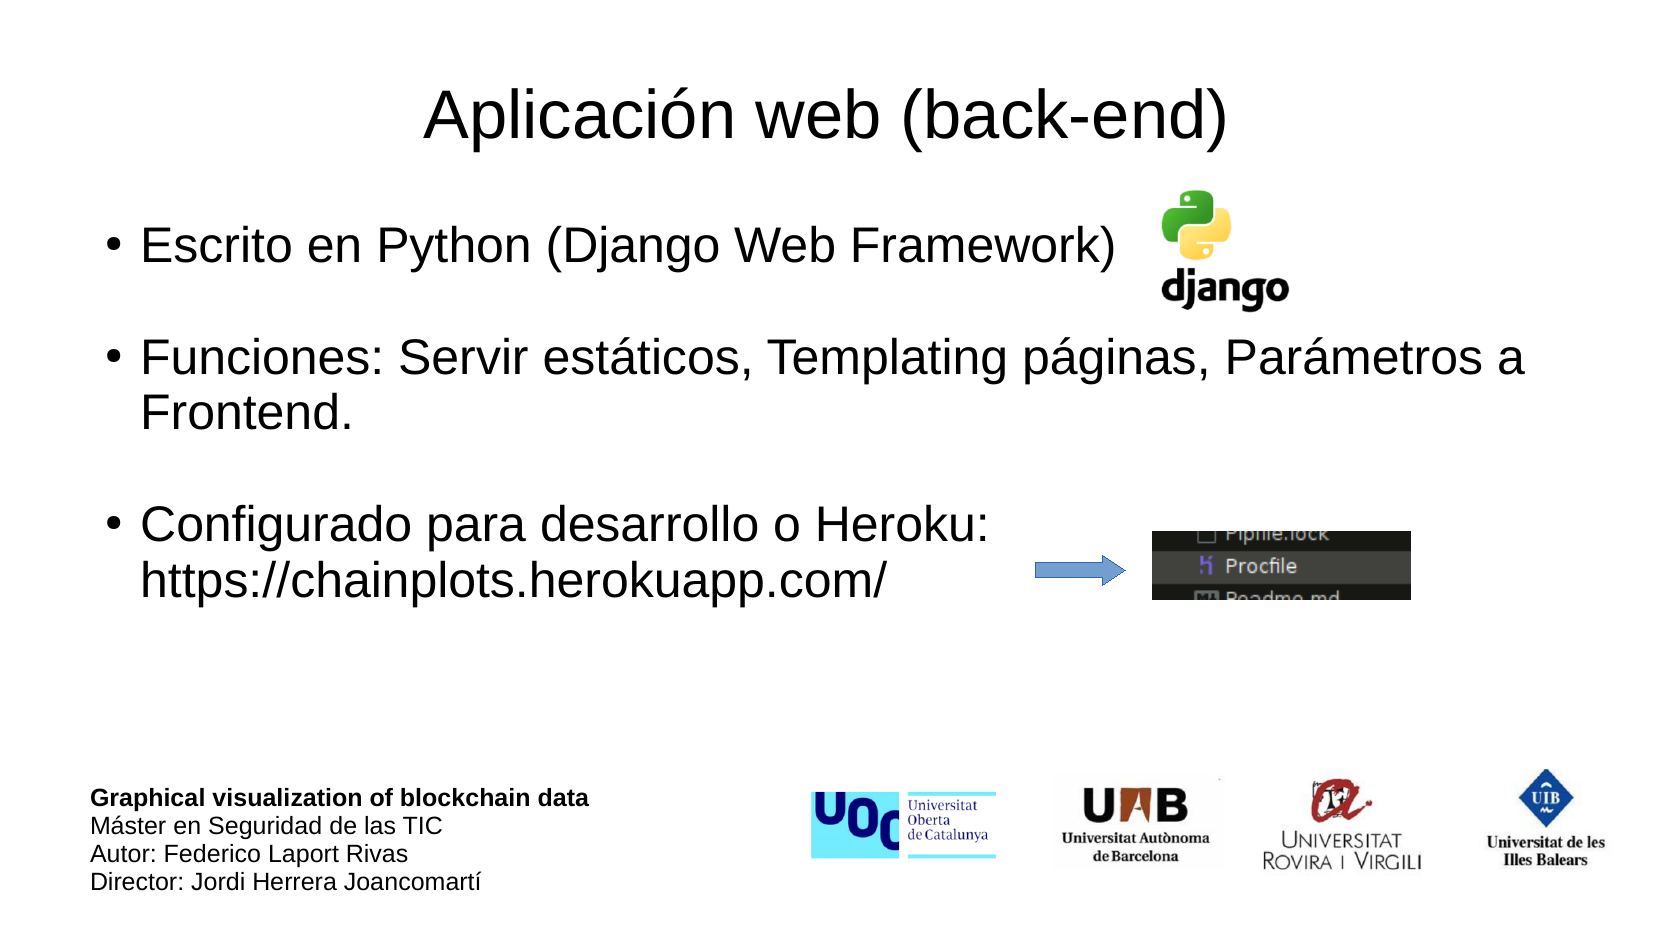

# Aplicación web (back-end)
Escrito en Python (Django Web Framework)
Funciones: Servir estáticos, Templating páginas, Parámetros a Frontend.
Configurado para desarrollo o Heroku: https://chainplots.herokuapp.com/
Graphical visualization of blockchain data
Máster en Seguridad de las TIC
Autor: Federico Laport Rivas
Director: Jordi Herrera Joancomartí